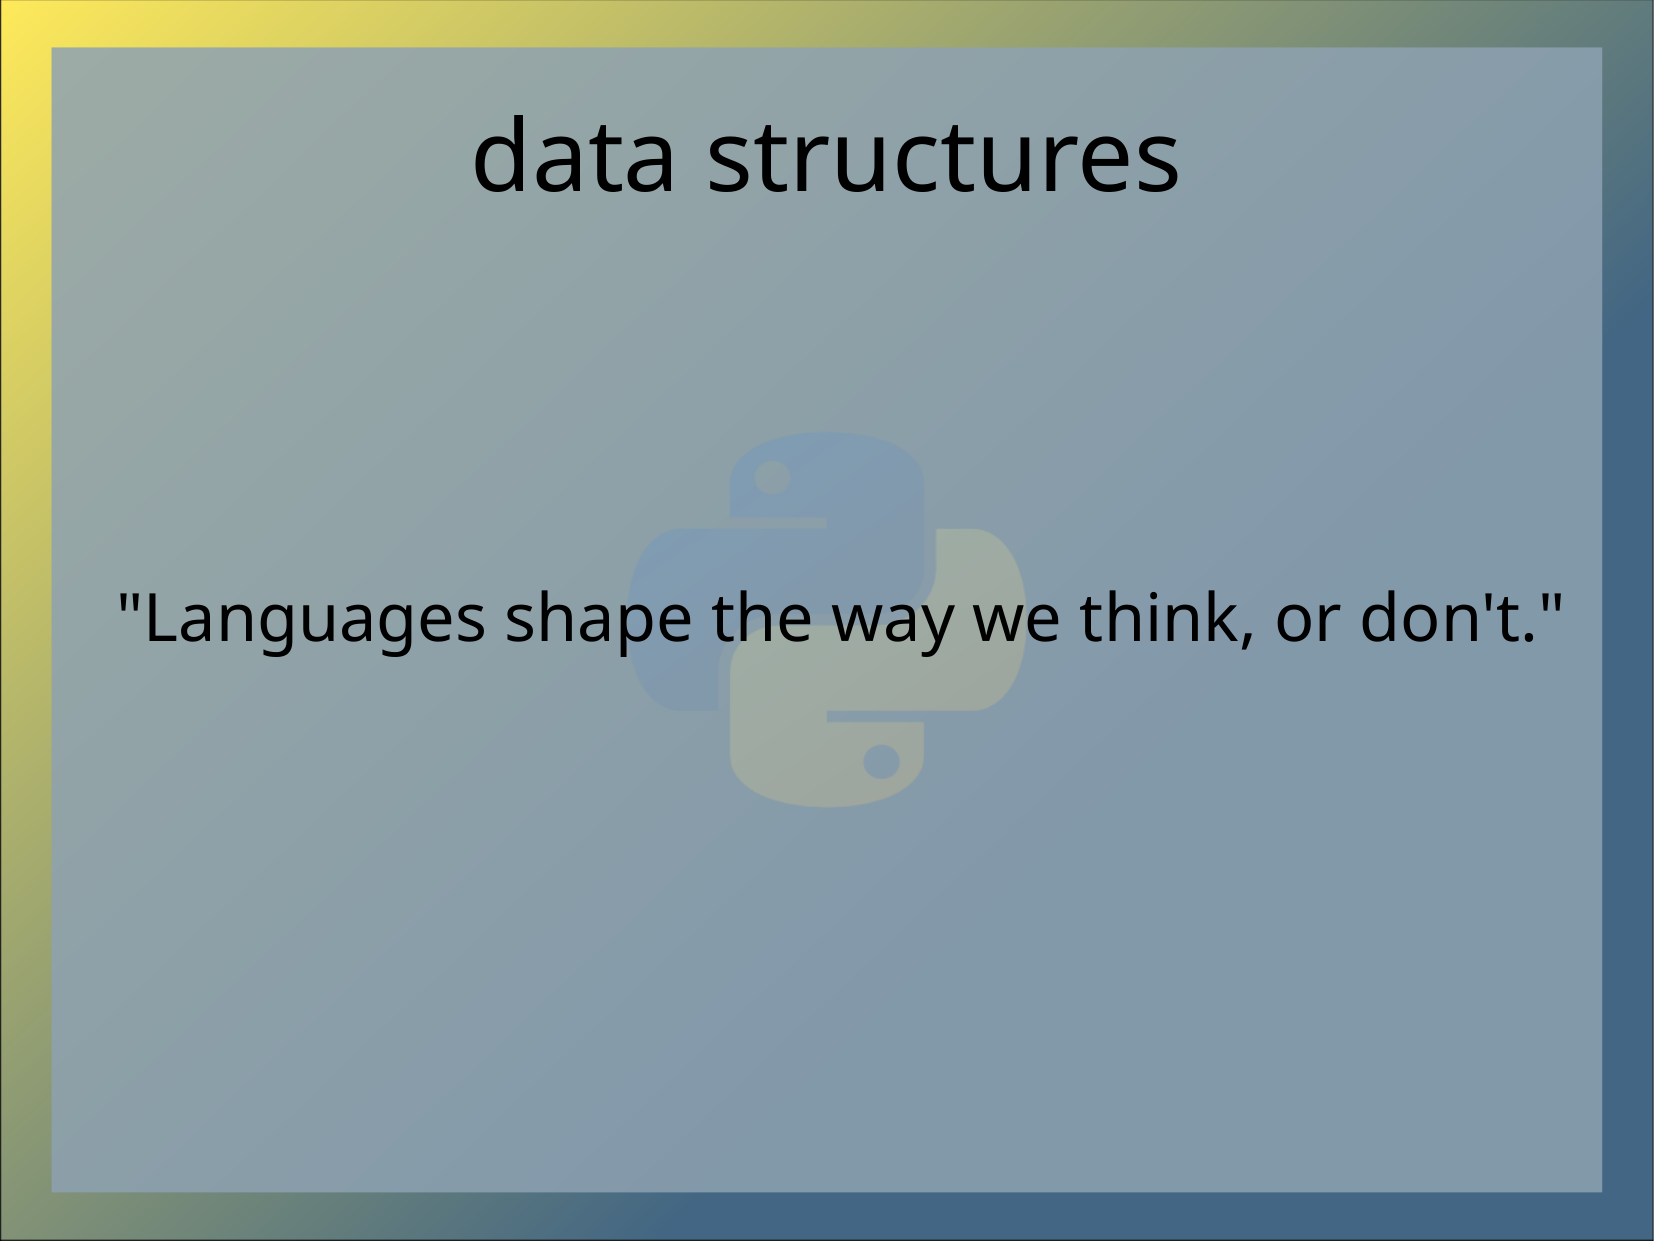

# data structures
"Languages shape the way we think, or don't."